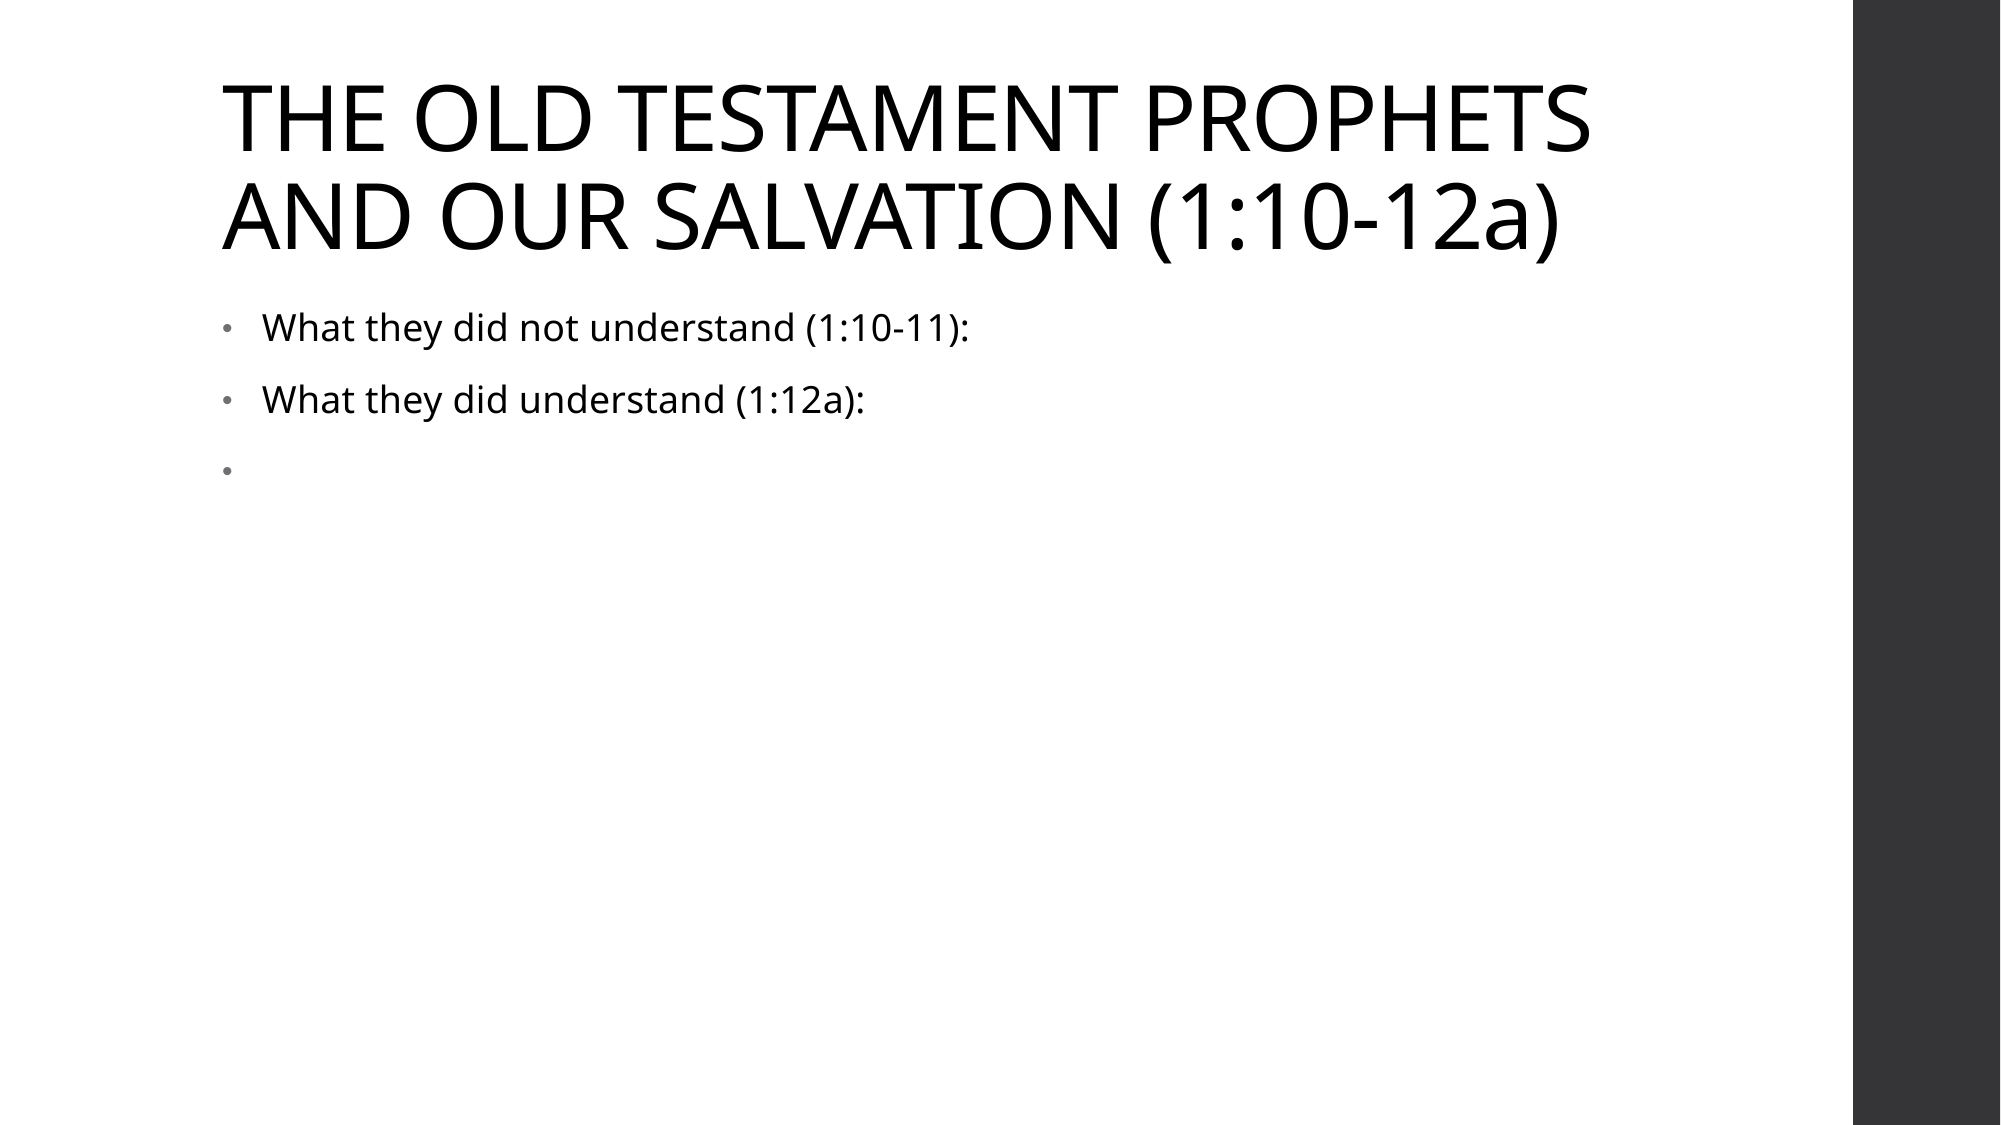

# THE OLD TESTAMENT PROPHETS AND OUR SALVATION (1:10-12a)
 What they did not understand (1:10-11):
 What they did understand (1:12a):